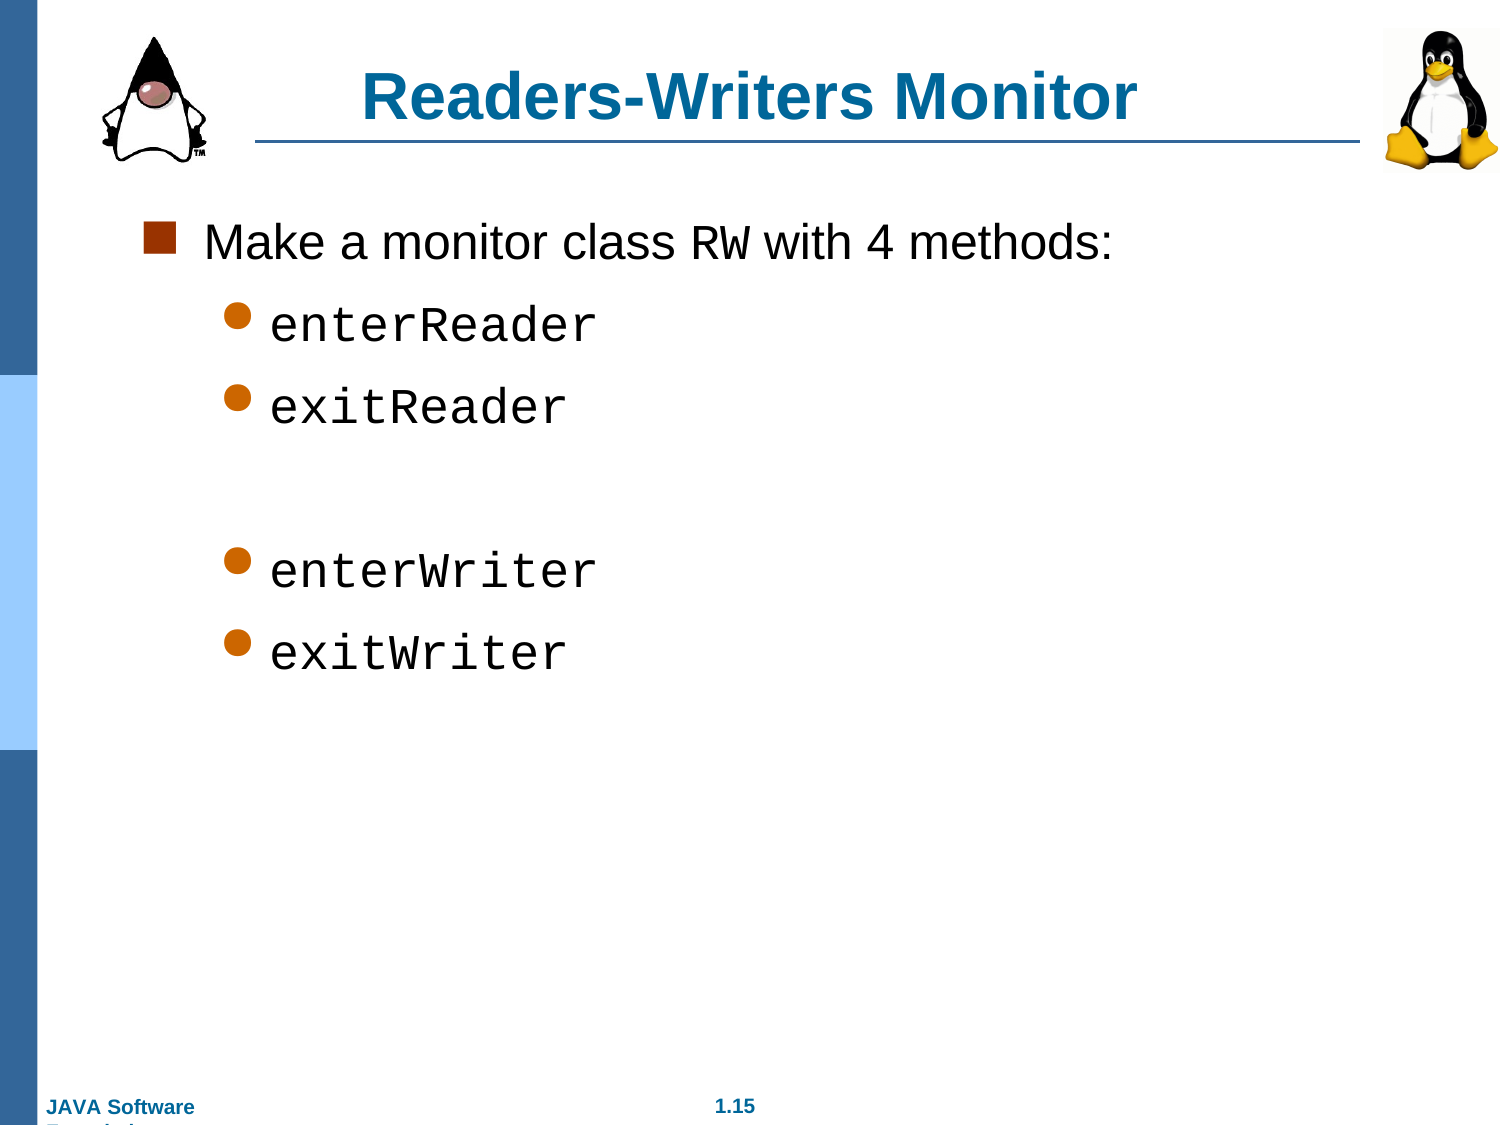

# Readers-Writers Monitor
Make a monitor class RW with 4 methods:
enterReader
exitReader
enterWriter
exitWriter